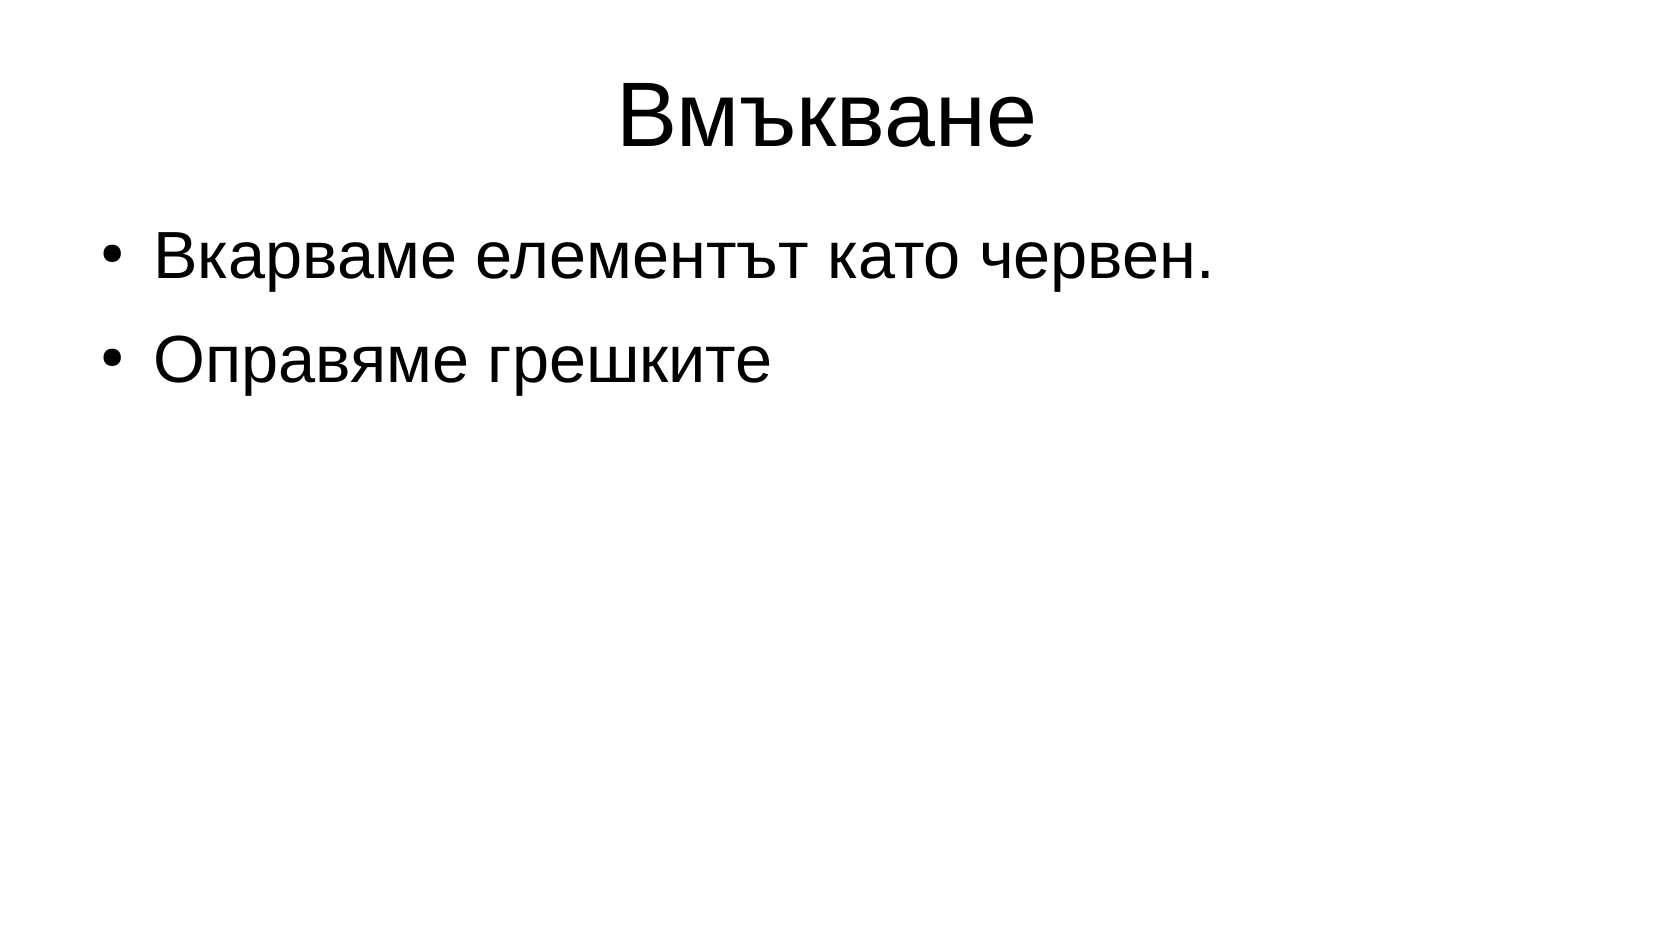

# Вмъкване
Вкарваме елементът като червен.
Оправяме грешките